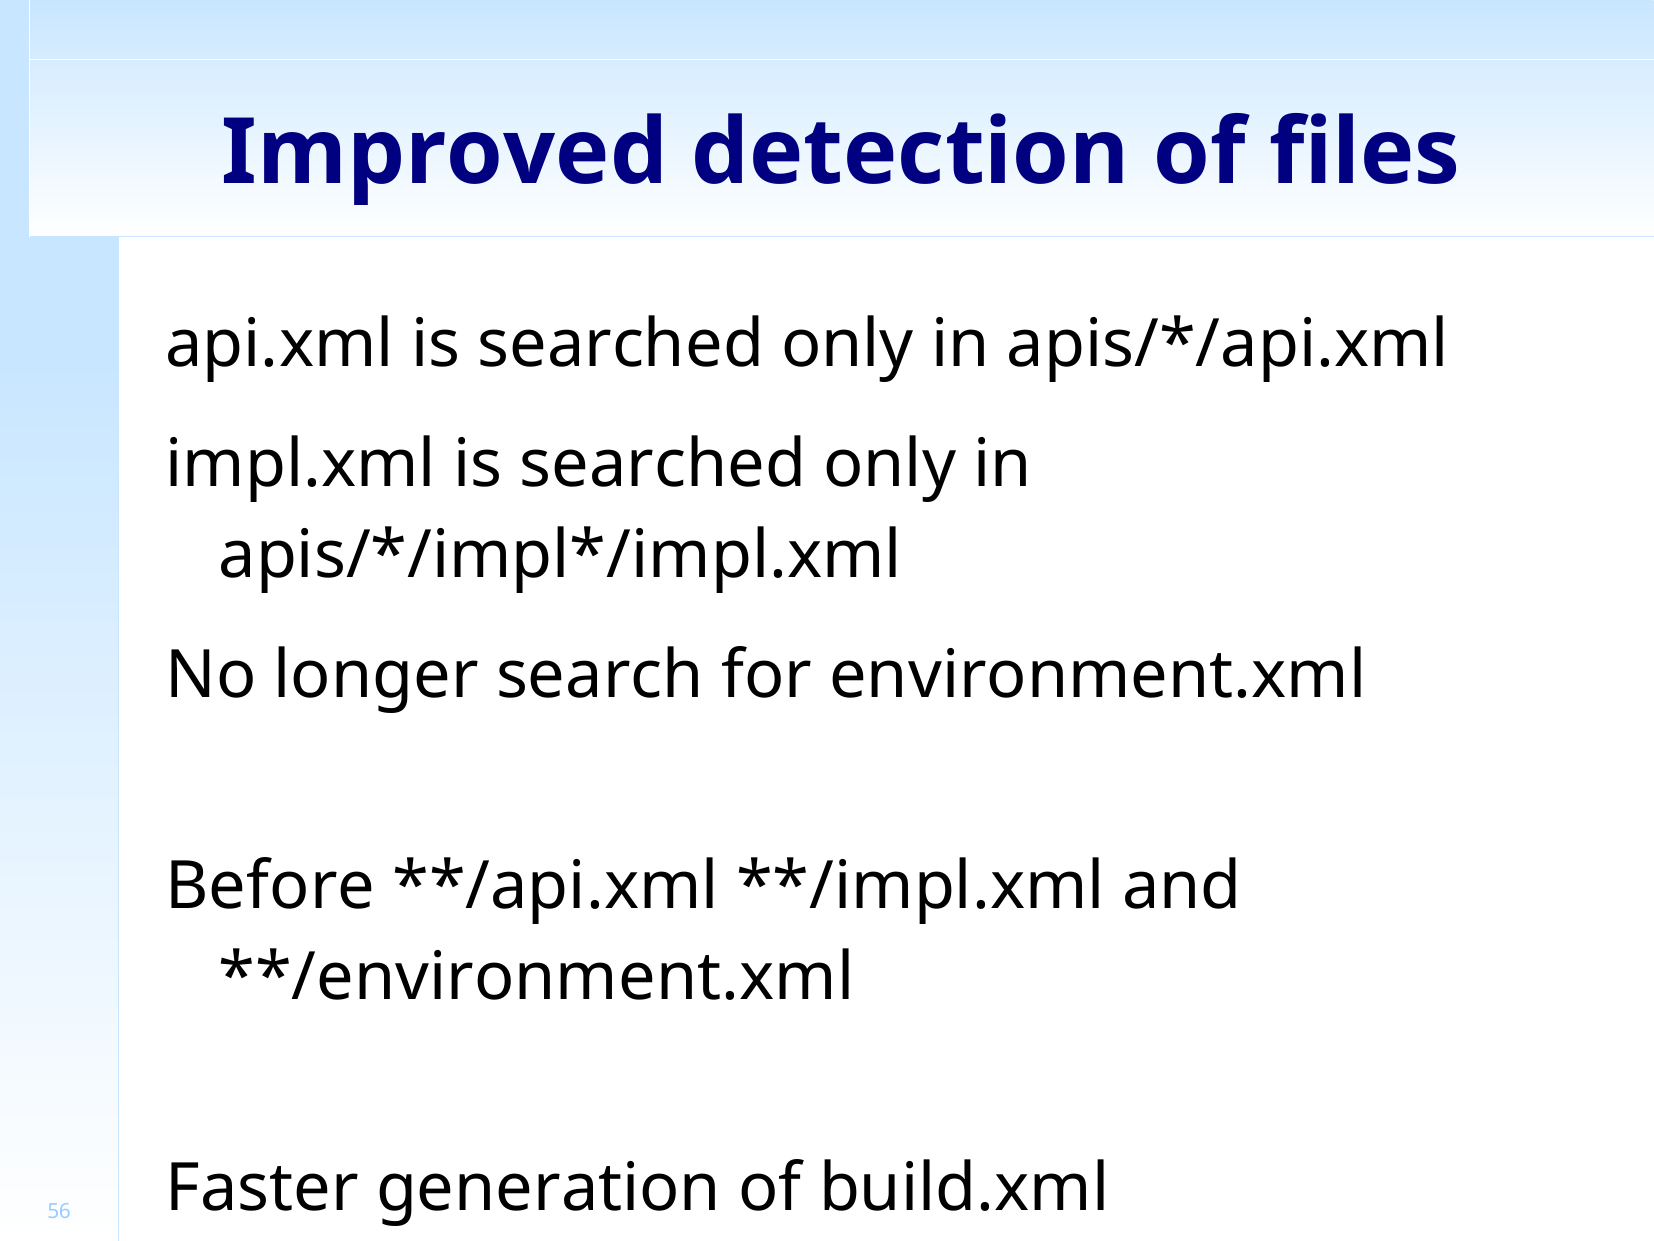

# Improved detection of files
api.xml is searched only in apis/*/api.xml
impl.xml is searched only in apis/*/impl*/impl.xml
No longer search for environment.xml
Before **/api.xml **/impl.xml and **/environment.xml
Faster generation of build.xml